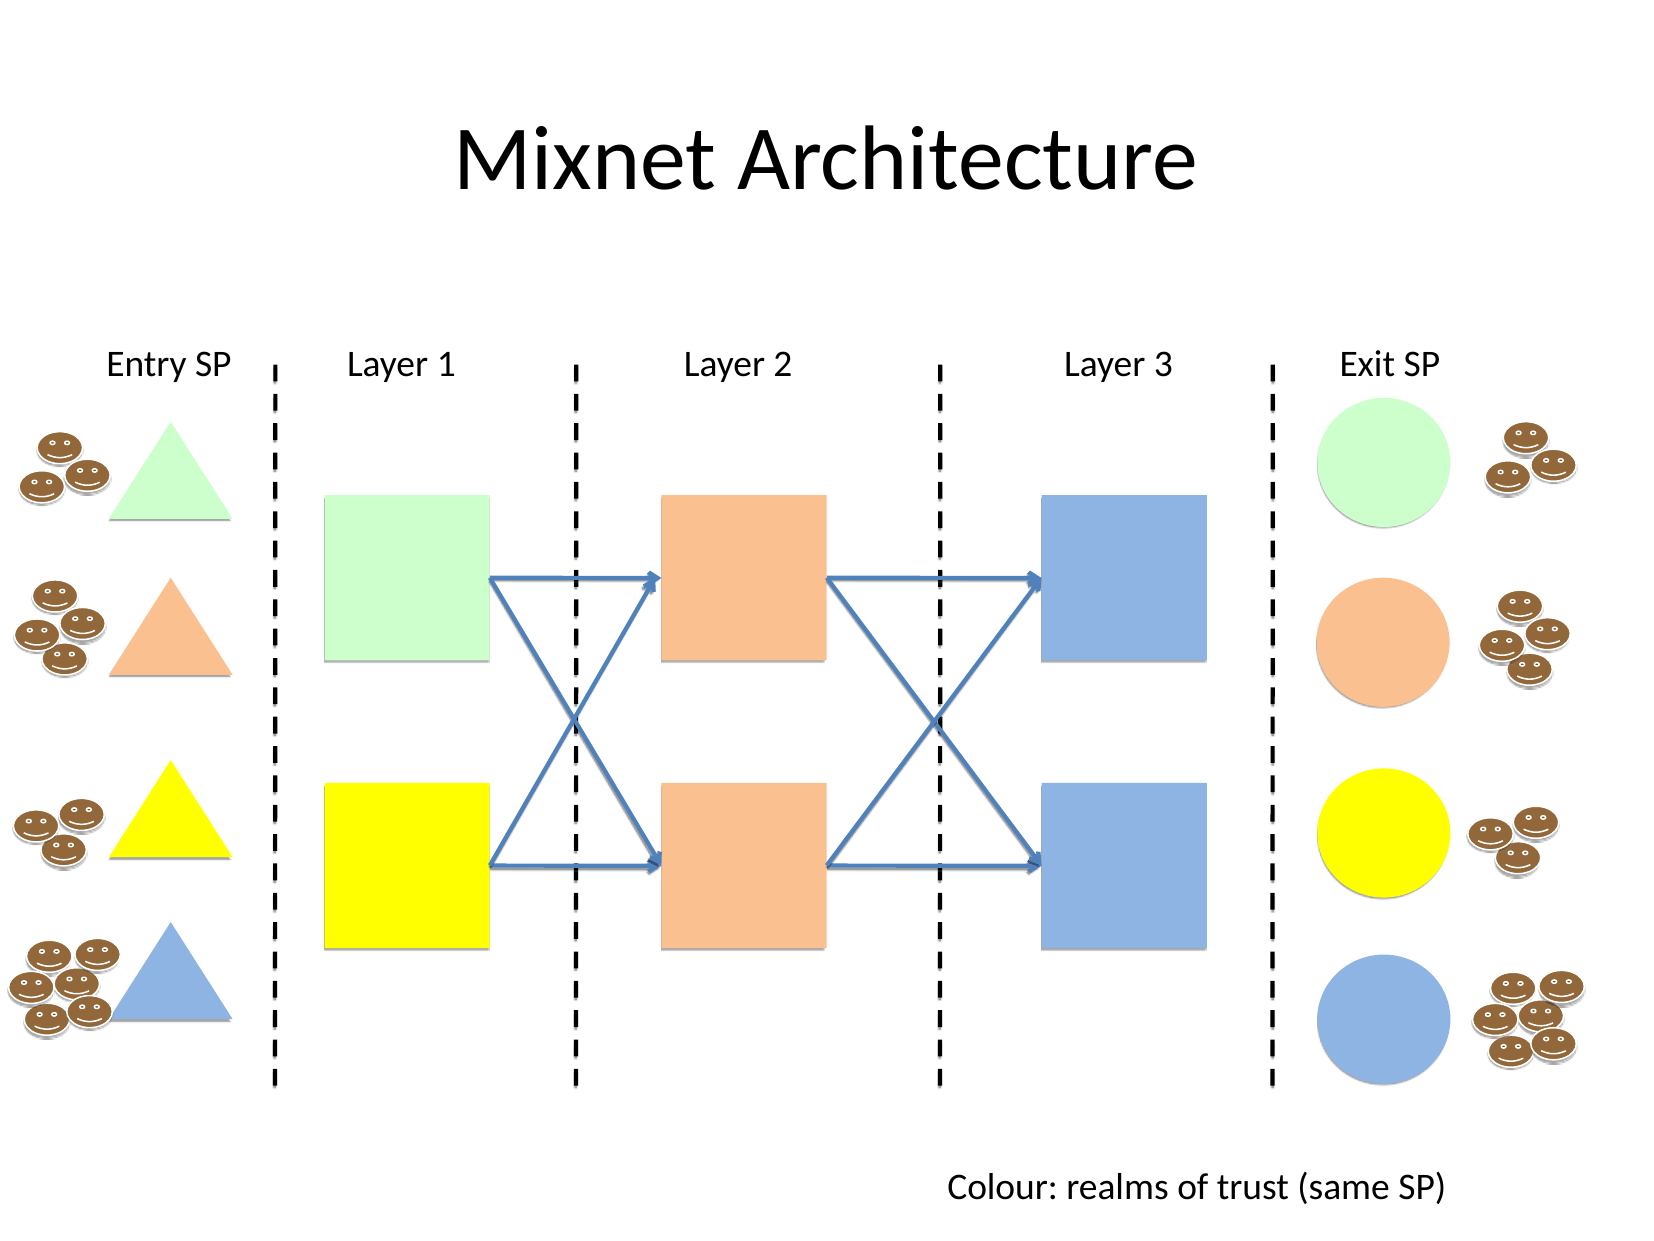

# Mixnet Architecture
Entry SP
Layer 1
Layer 2
Layer 3
Exit SP
Colour: realms of trust (same SP)